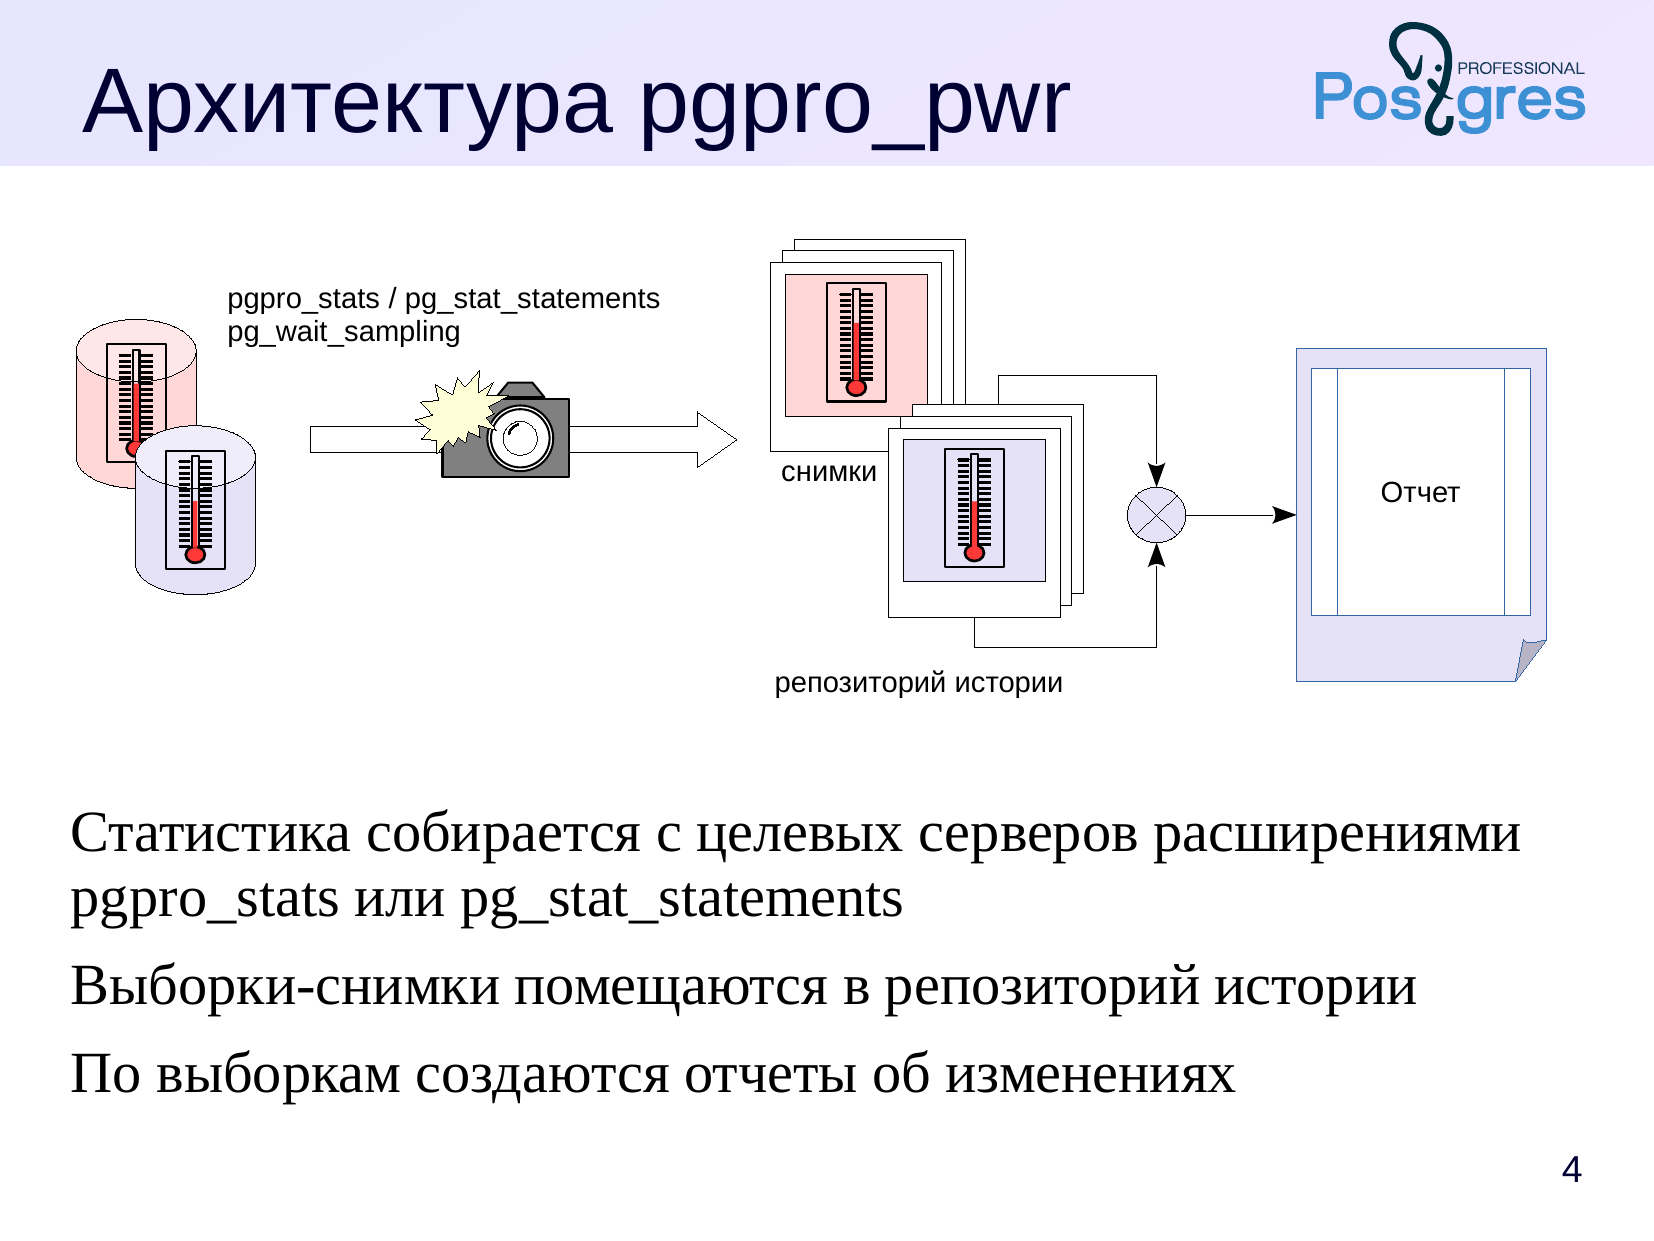

# Архитектура pgpro_pwr
pgpro_stats / pg_stat_statements
pg_wait_sampling
Отчет
Отчет
снимки
репозиторий истории
Статистика собирается с целевых серверов расширениями pgpro_stats или pg_stat_statements
Выборки-снимки помещаются в репозиторий истории
По выборкам создаются отчеты об изменениях